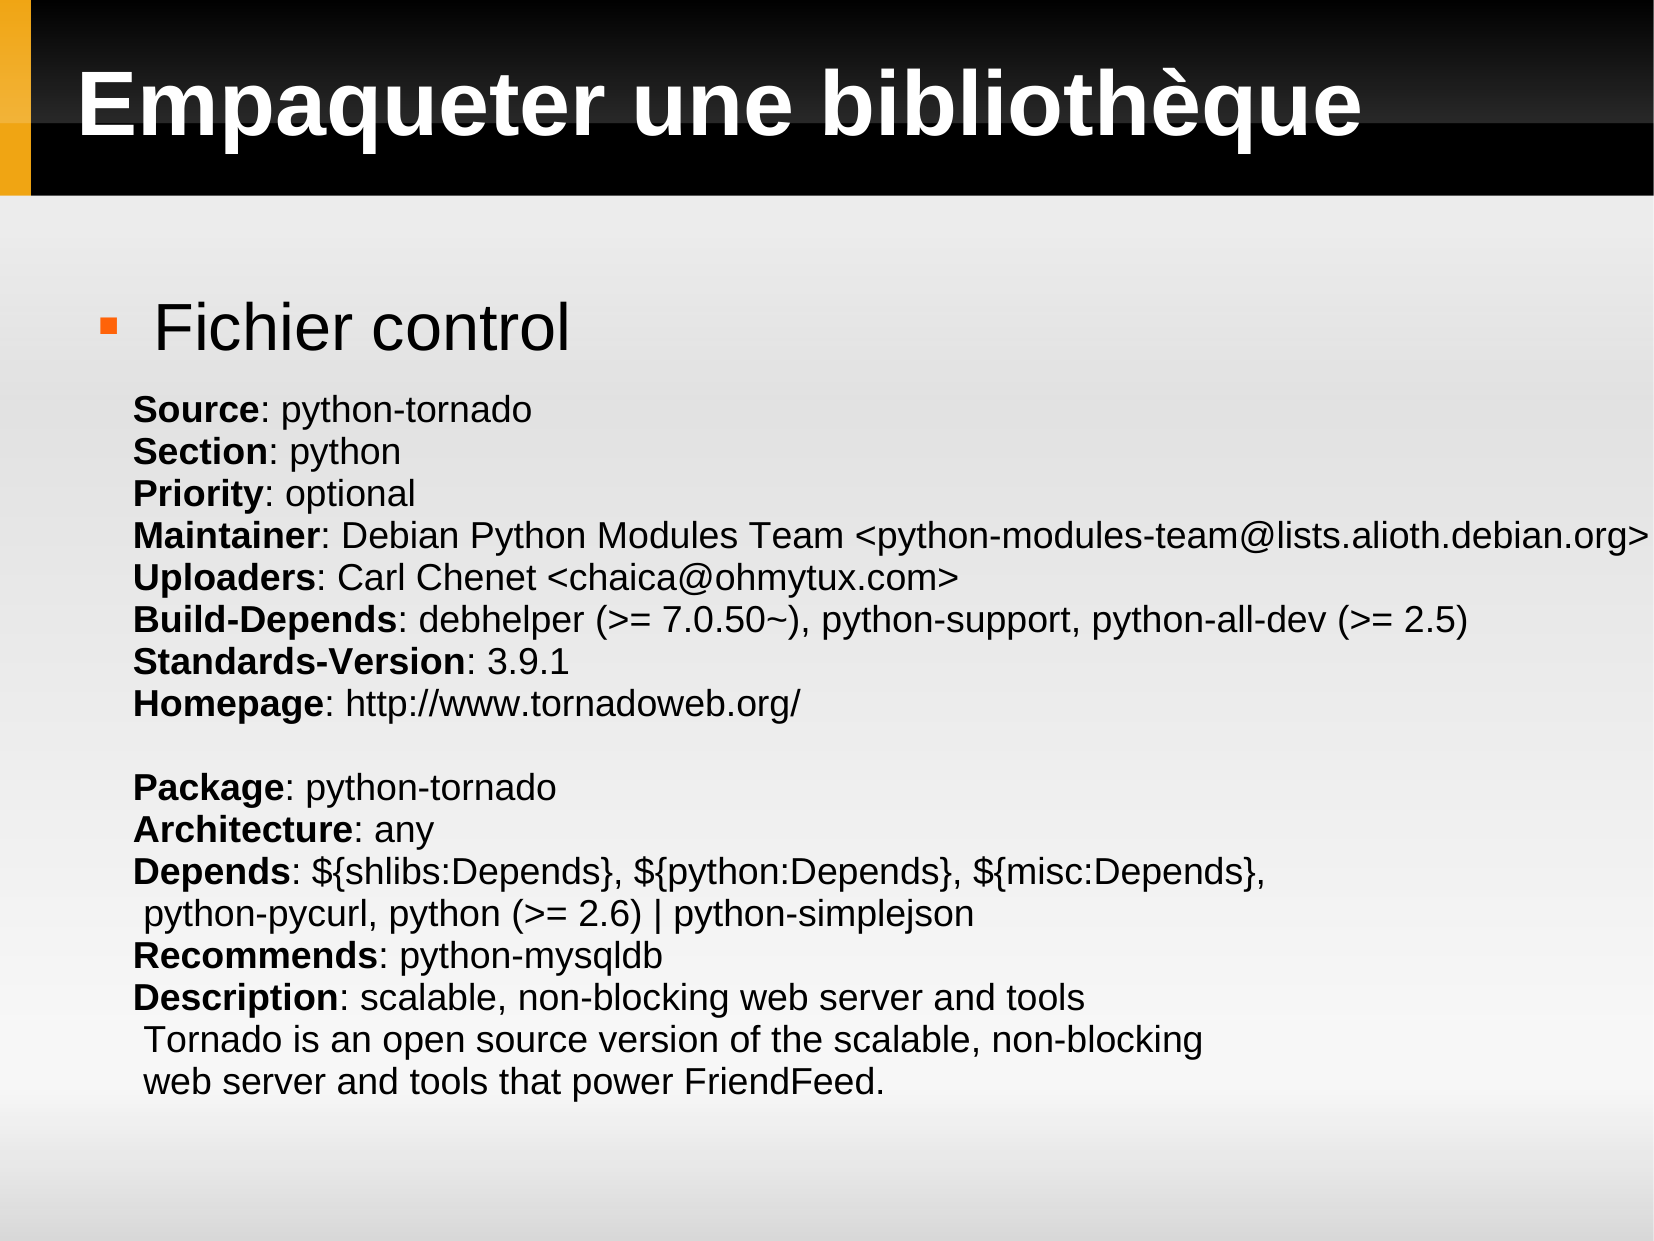

# Empaqueter une bibliothèque
Fichier control
Source: python-tornado
Section: python
Priority: optional
Maintainer: Debian Python Modules Team <python-modules-team@lists.alioth.debian.org>
Uploaders: Carl Chenet <chaica@ohmytux.com>
Build-Depends: debhelper (>= 7.0.50~), python-support, python-all-dev (>= 2.5)
Standards-Version: 3.9.1
Homepage: http://www.tornadoweb.org/
Package: python-tornado
Architecture: any
Depends: ${shlibs:Depends}, ${python:Depends}, ${misc:Depends},
 python-pycurl, python (>= 2.6) | python-simplejson
Recommends: python-mysqldb
Description: scalable, non-blocking web server and tools
 Tornado is an open source version of the scalable, non-blocking
 web server and tools that power FriendFeed.